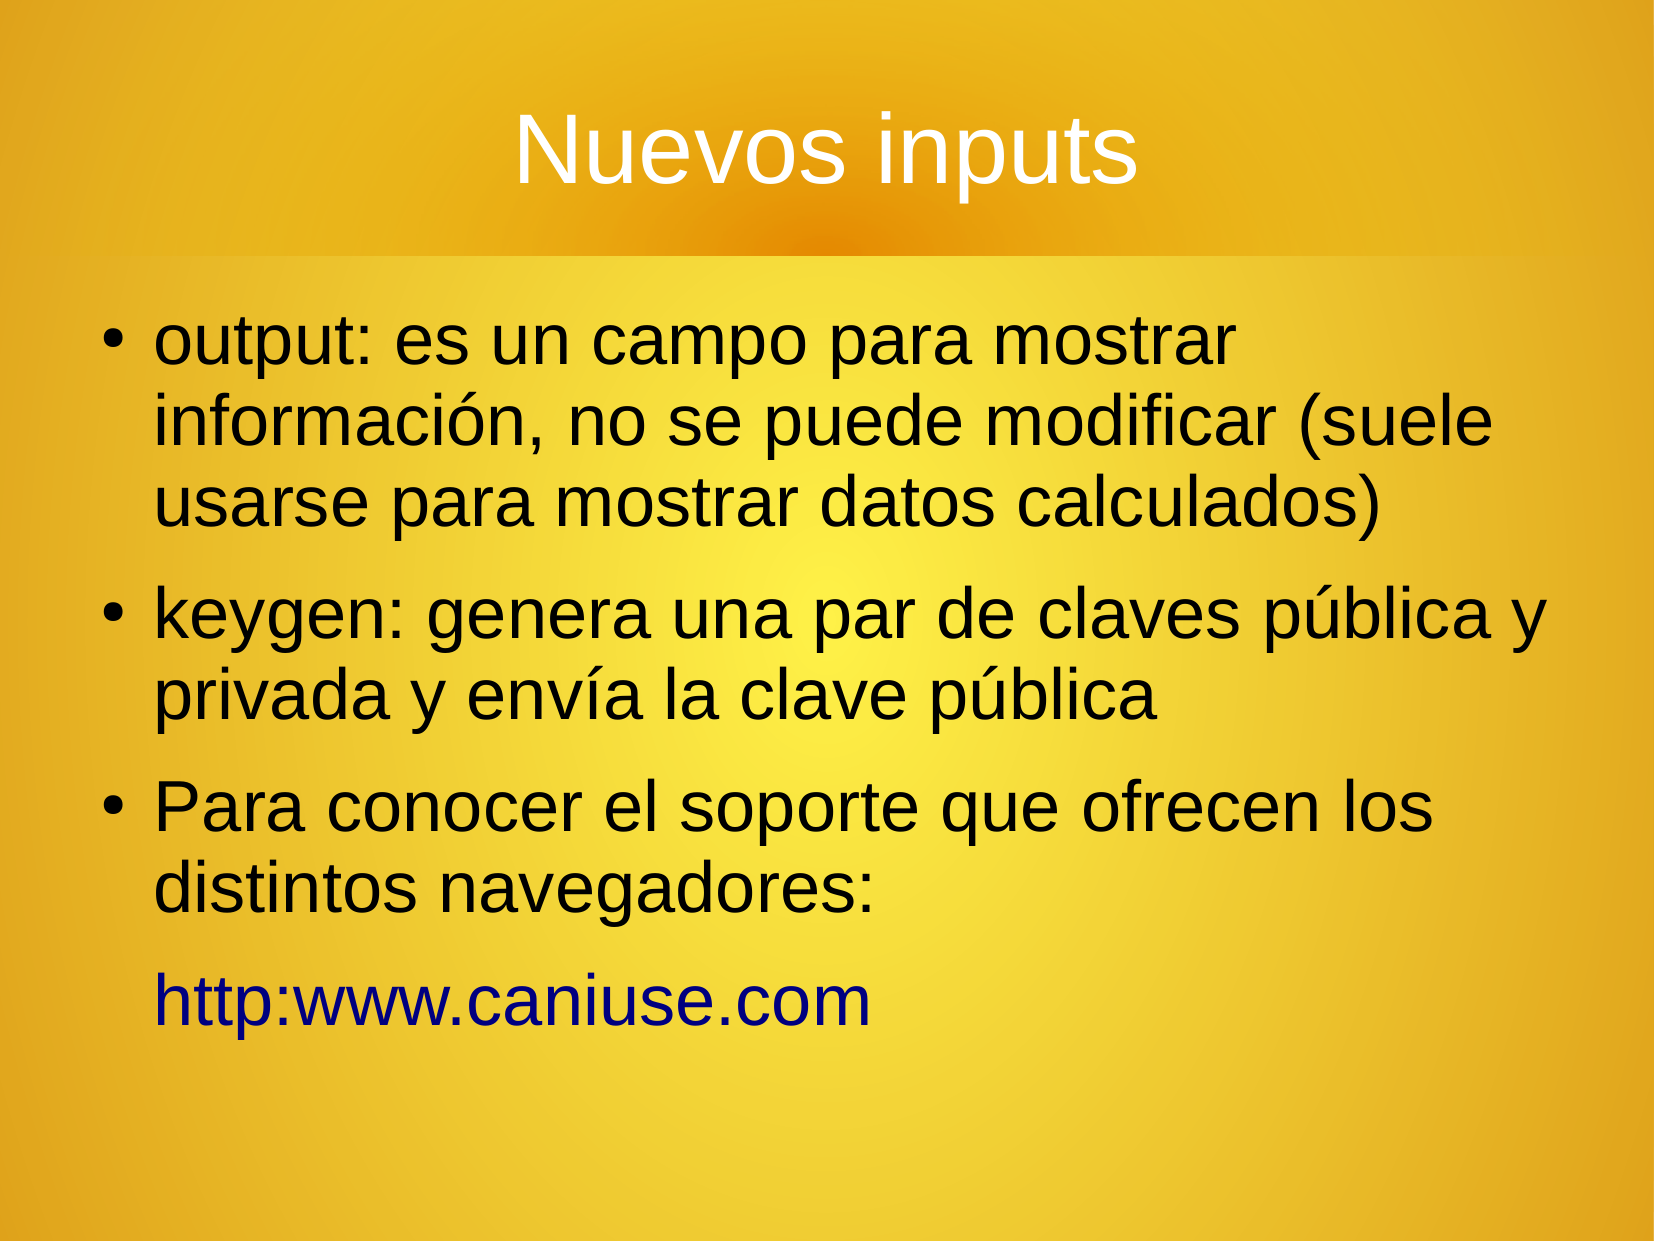

# Nuevos inputs
output: es un campo para mostrar información, no se puede modificar (suele usarse para mostrar datos calculados)
keygen: genera una par de claves pública y privada y envía la clave pública
Para conocer el soporte que ofrecen los distintos navegadores:
http:www.caniuse.com